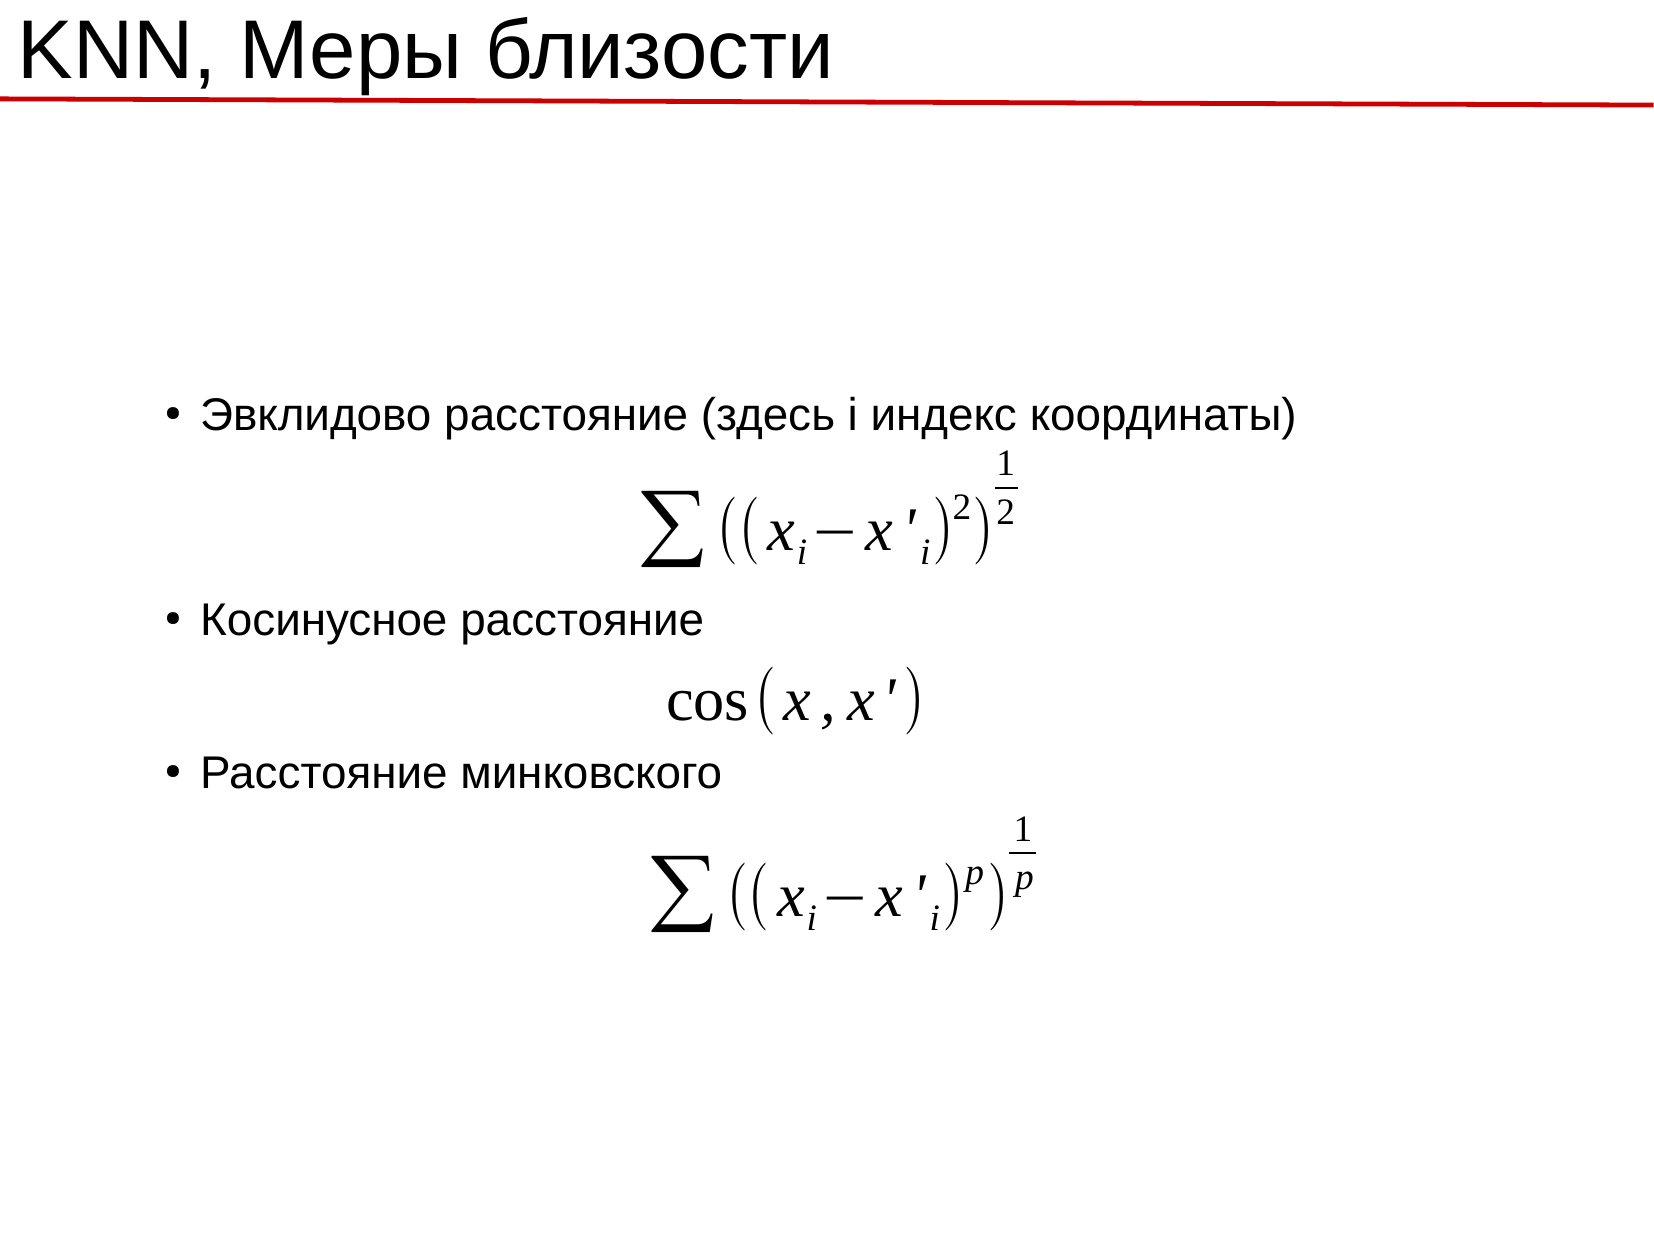

# KNN, Меры близости
Эвклидово расстояние (здесь i индекс координаты)
Косинусное расстояние
Расстояние минковского